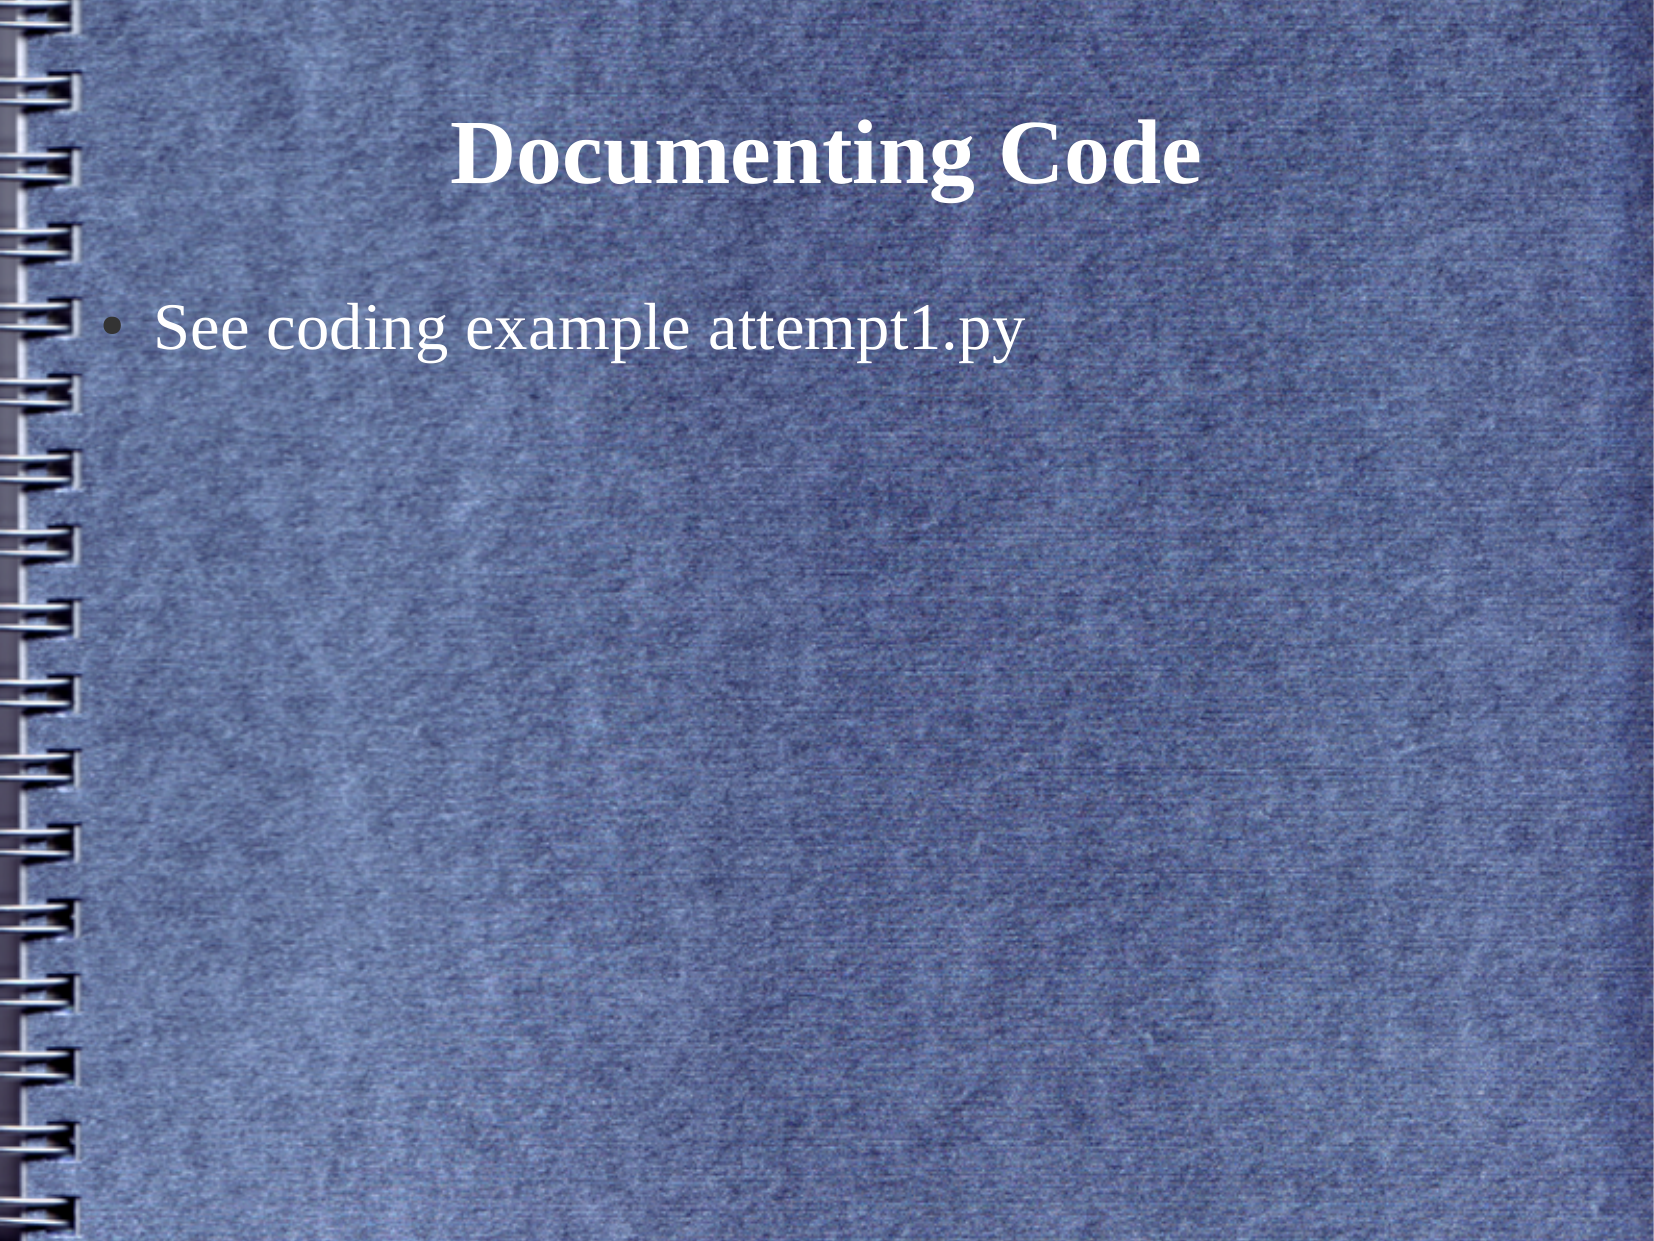

# Documenting Code
See coding example attempt1.py